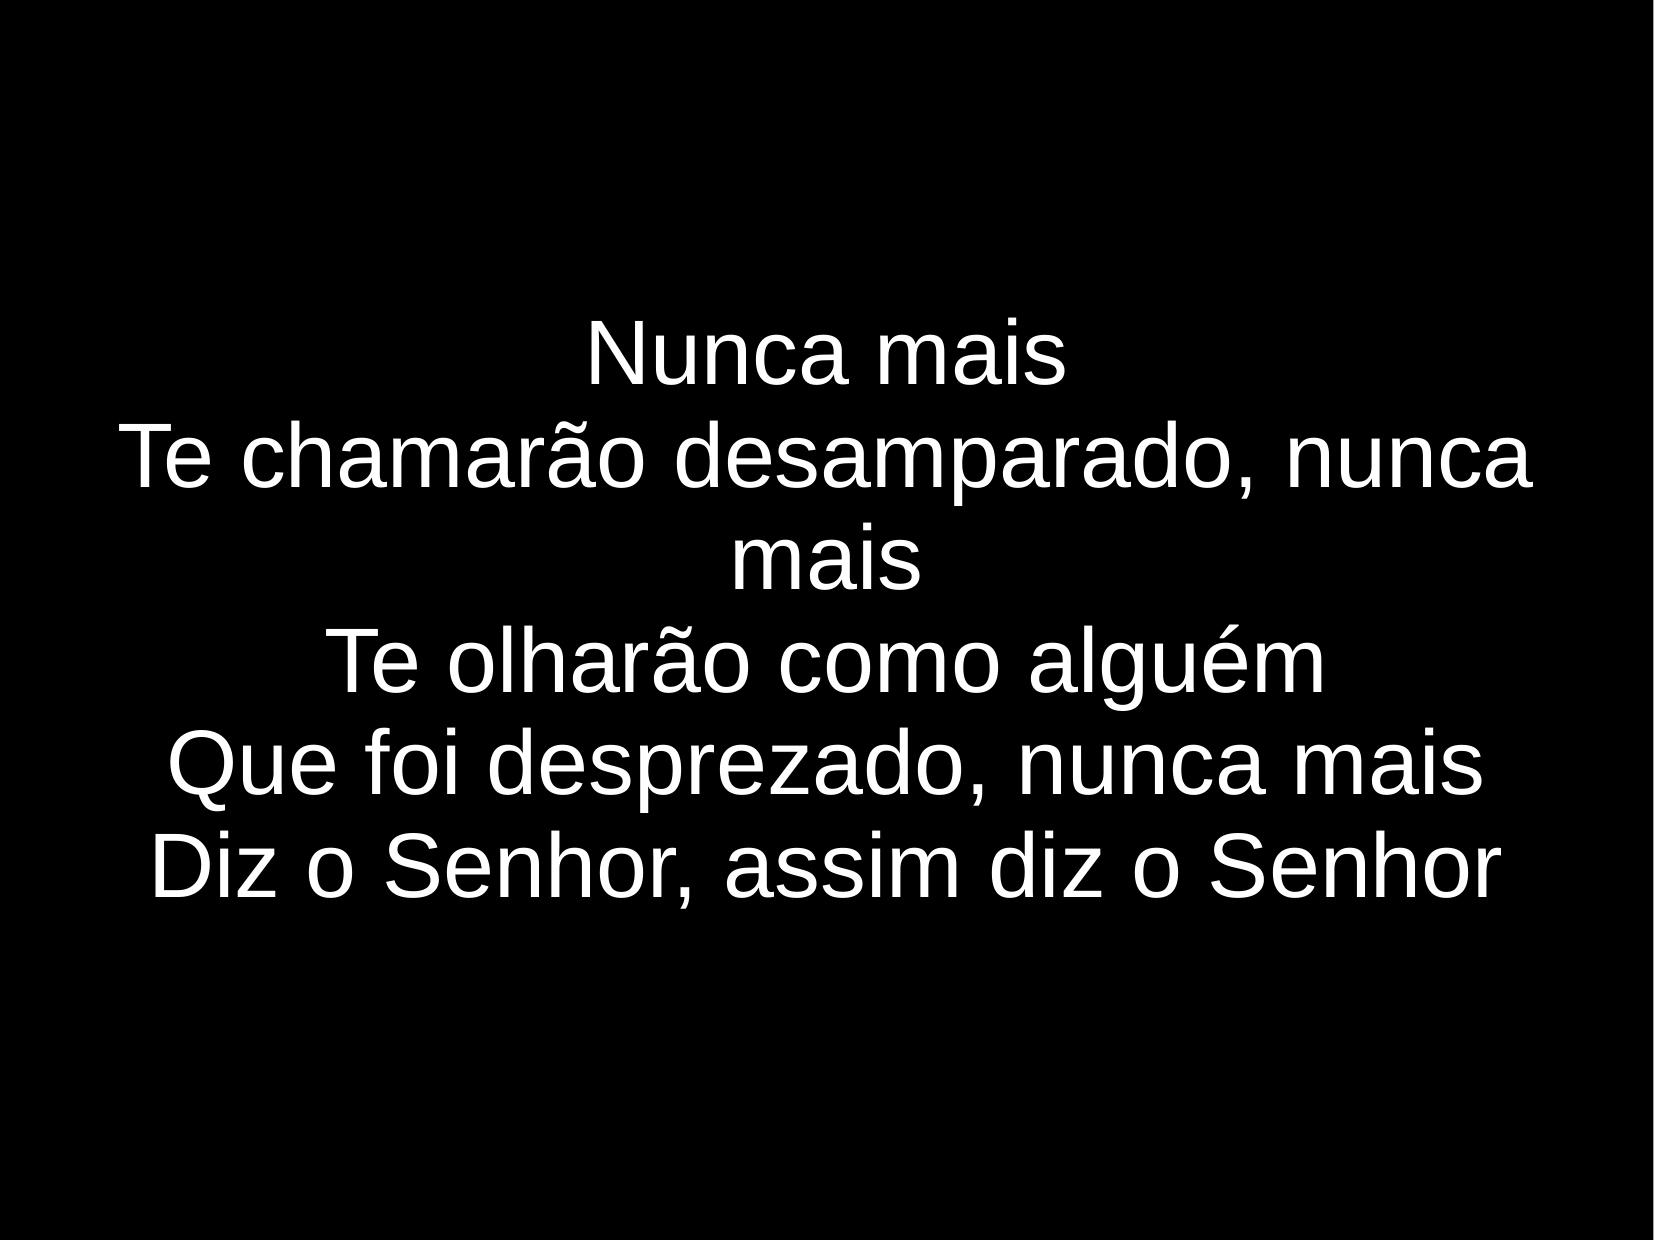

# Nunca mais
Te chamarão desamparado, nunca mais
Te olharão como alguém
Que foi desprezado, nunca mais
Diz o Senhor, assim diz o Senhor